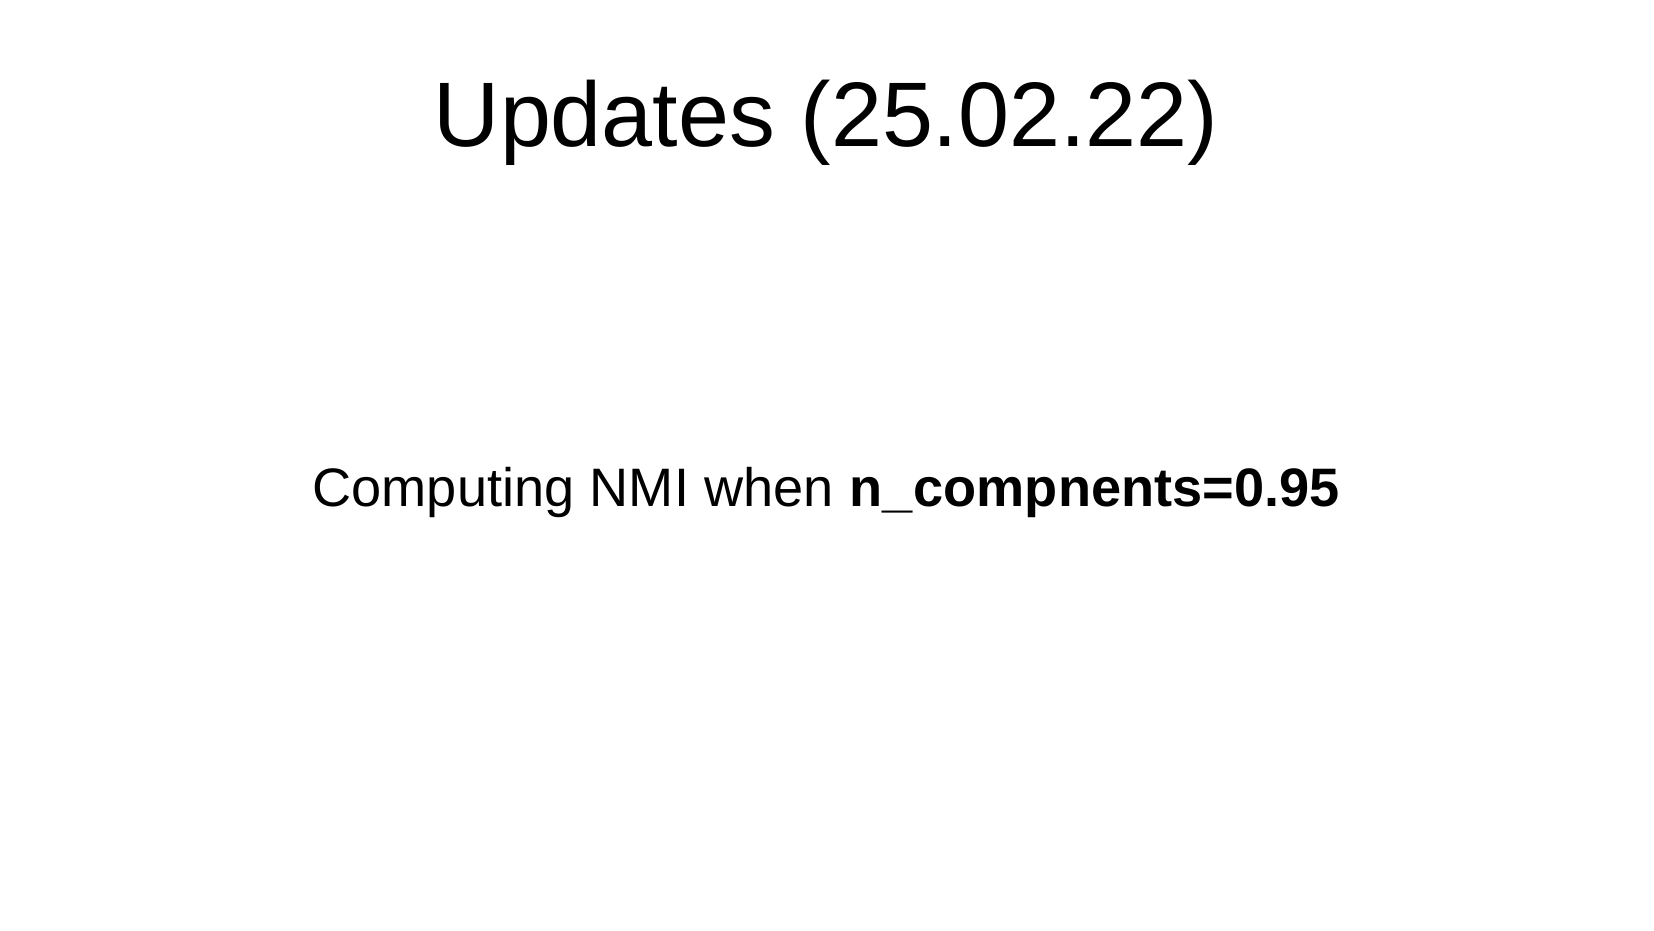

# Updates (25.02.22)
Computing NMI when n_compnents=0.95